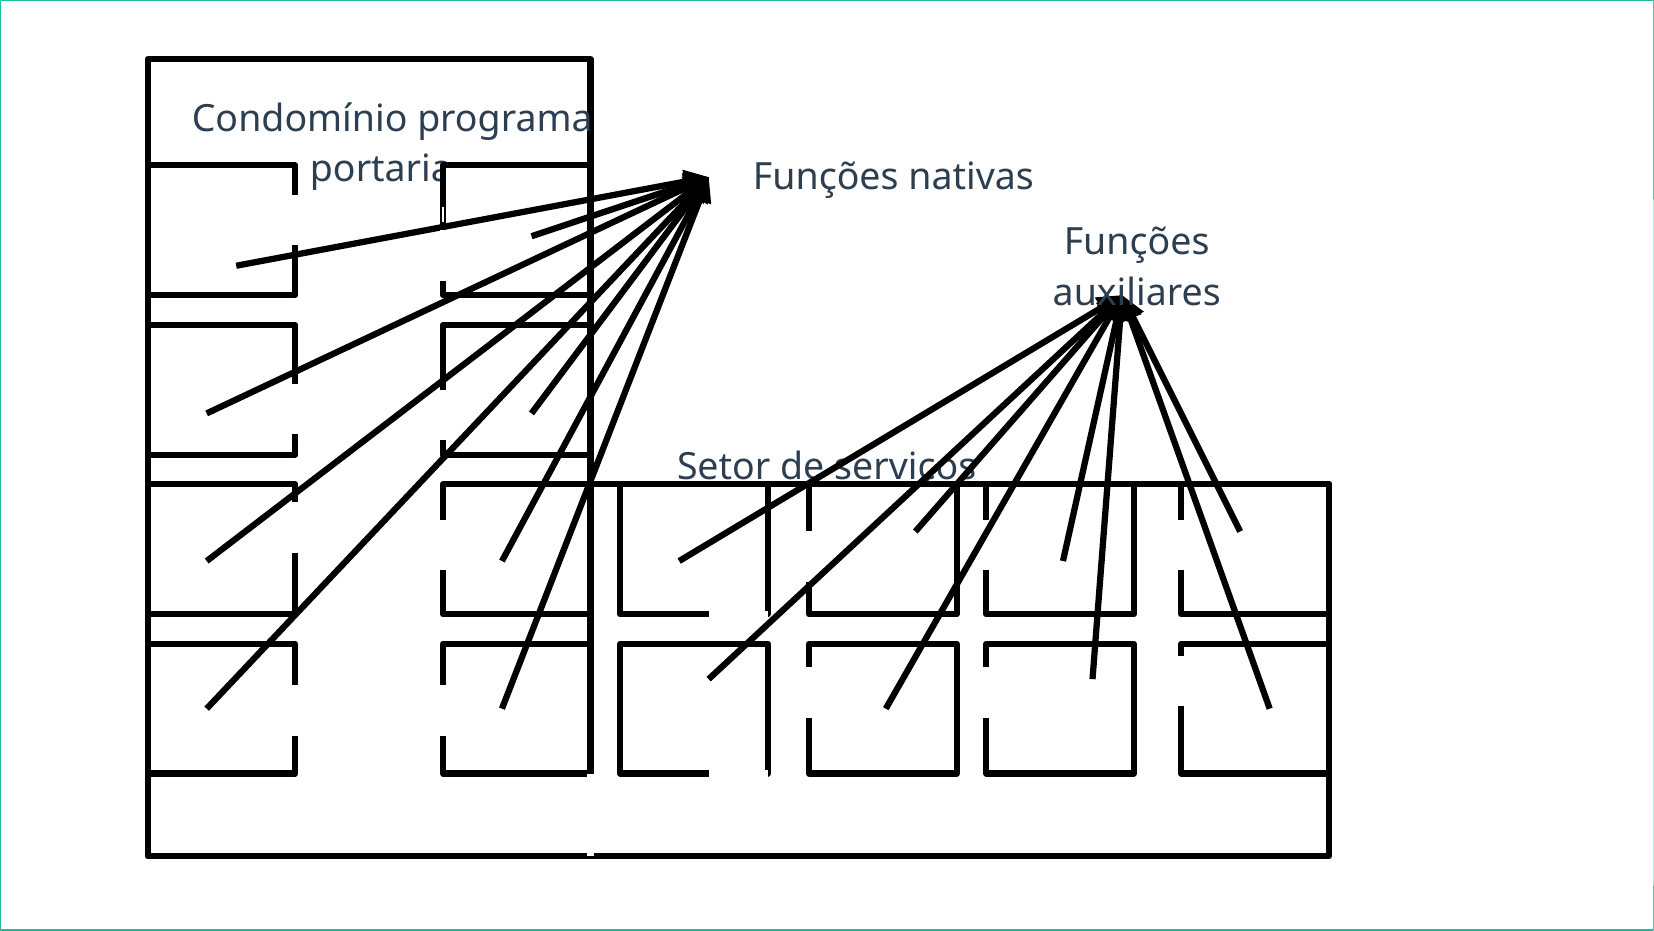

Setor de serviços
Condomínio programa
portaria
Funções nativas
Funções auxiliares